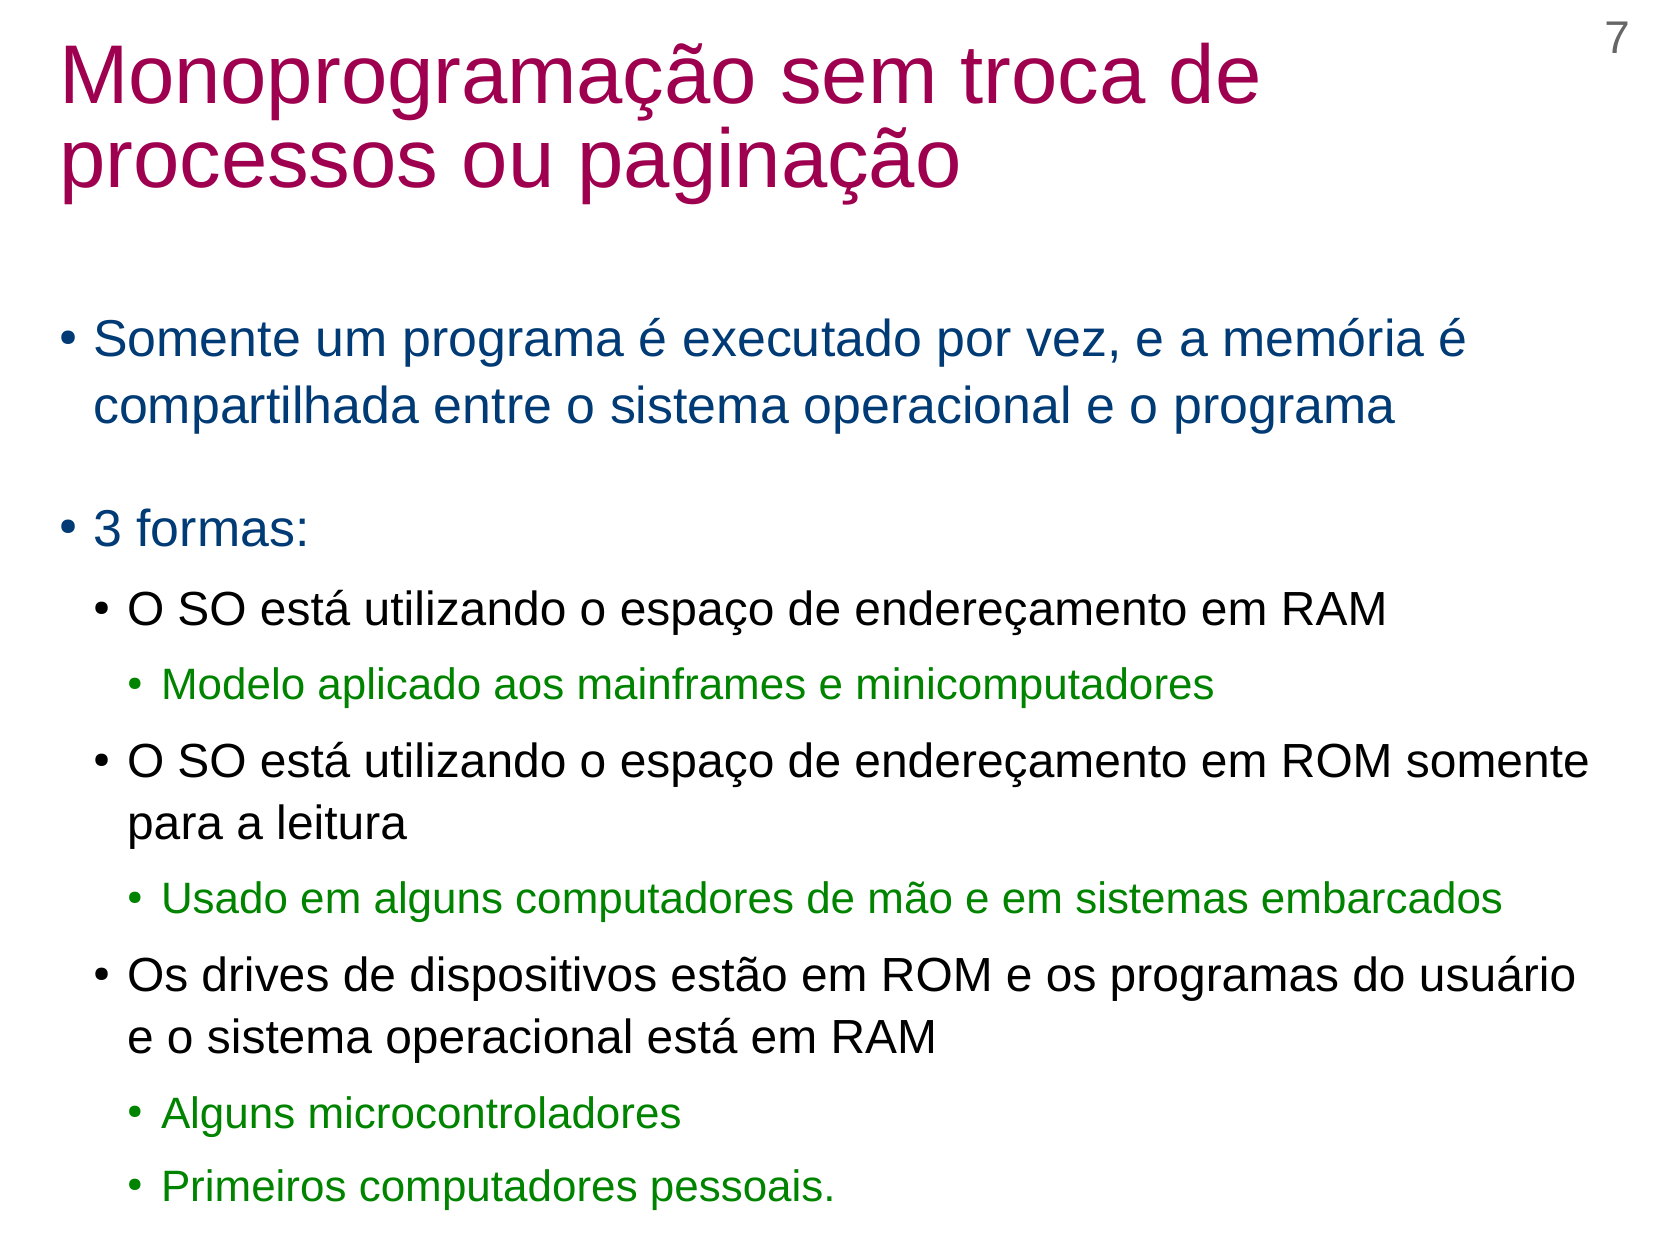

# Monoprogramação sem troca de processos ou paginação
7
Somente um programa é executado por vez, e a memória é compartilhada entre o sistema operacional e o programa
3 formas:
O SO está utilizando o espaço de endereçamento em RAM
Modelo aplicado aos mainframes e minicomputadores
O SO está utilizando o espaço de endereçamento em ROM somente para a leitura
Usado em alguns computadores de mão e em sistemas embarcados
Os drives de dispositivos estão em ROM e os programas do usuário e o sistema operacional está em RAM
Alguns microcontroladores
Primeiros computadores pessoais.